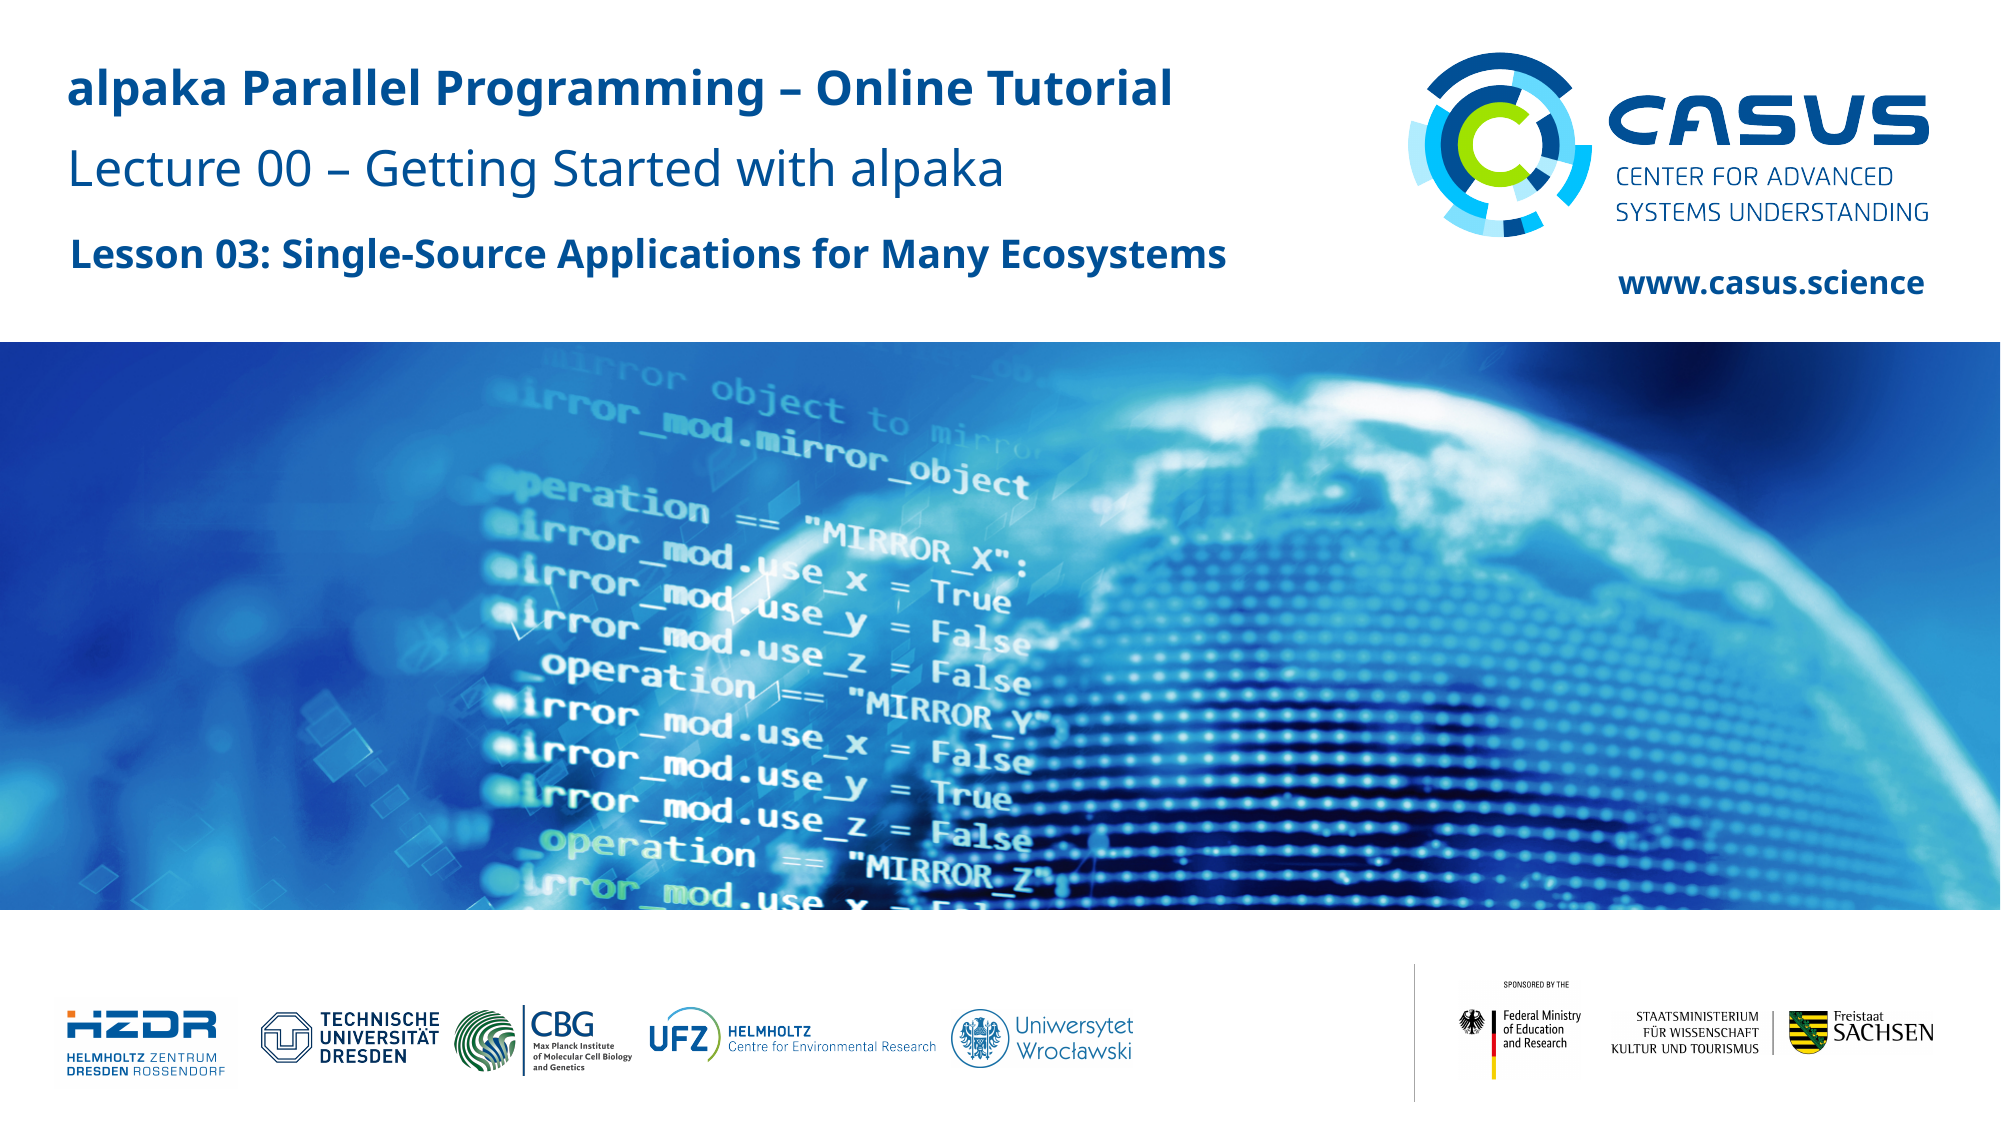

# alpaka Parallel Programming – Online Tutorial
Lecture 00 – Getting Started with alpaka
Lesson 03: Single-Source Applications for Many Ecosystems